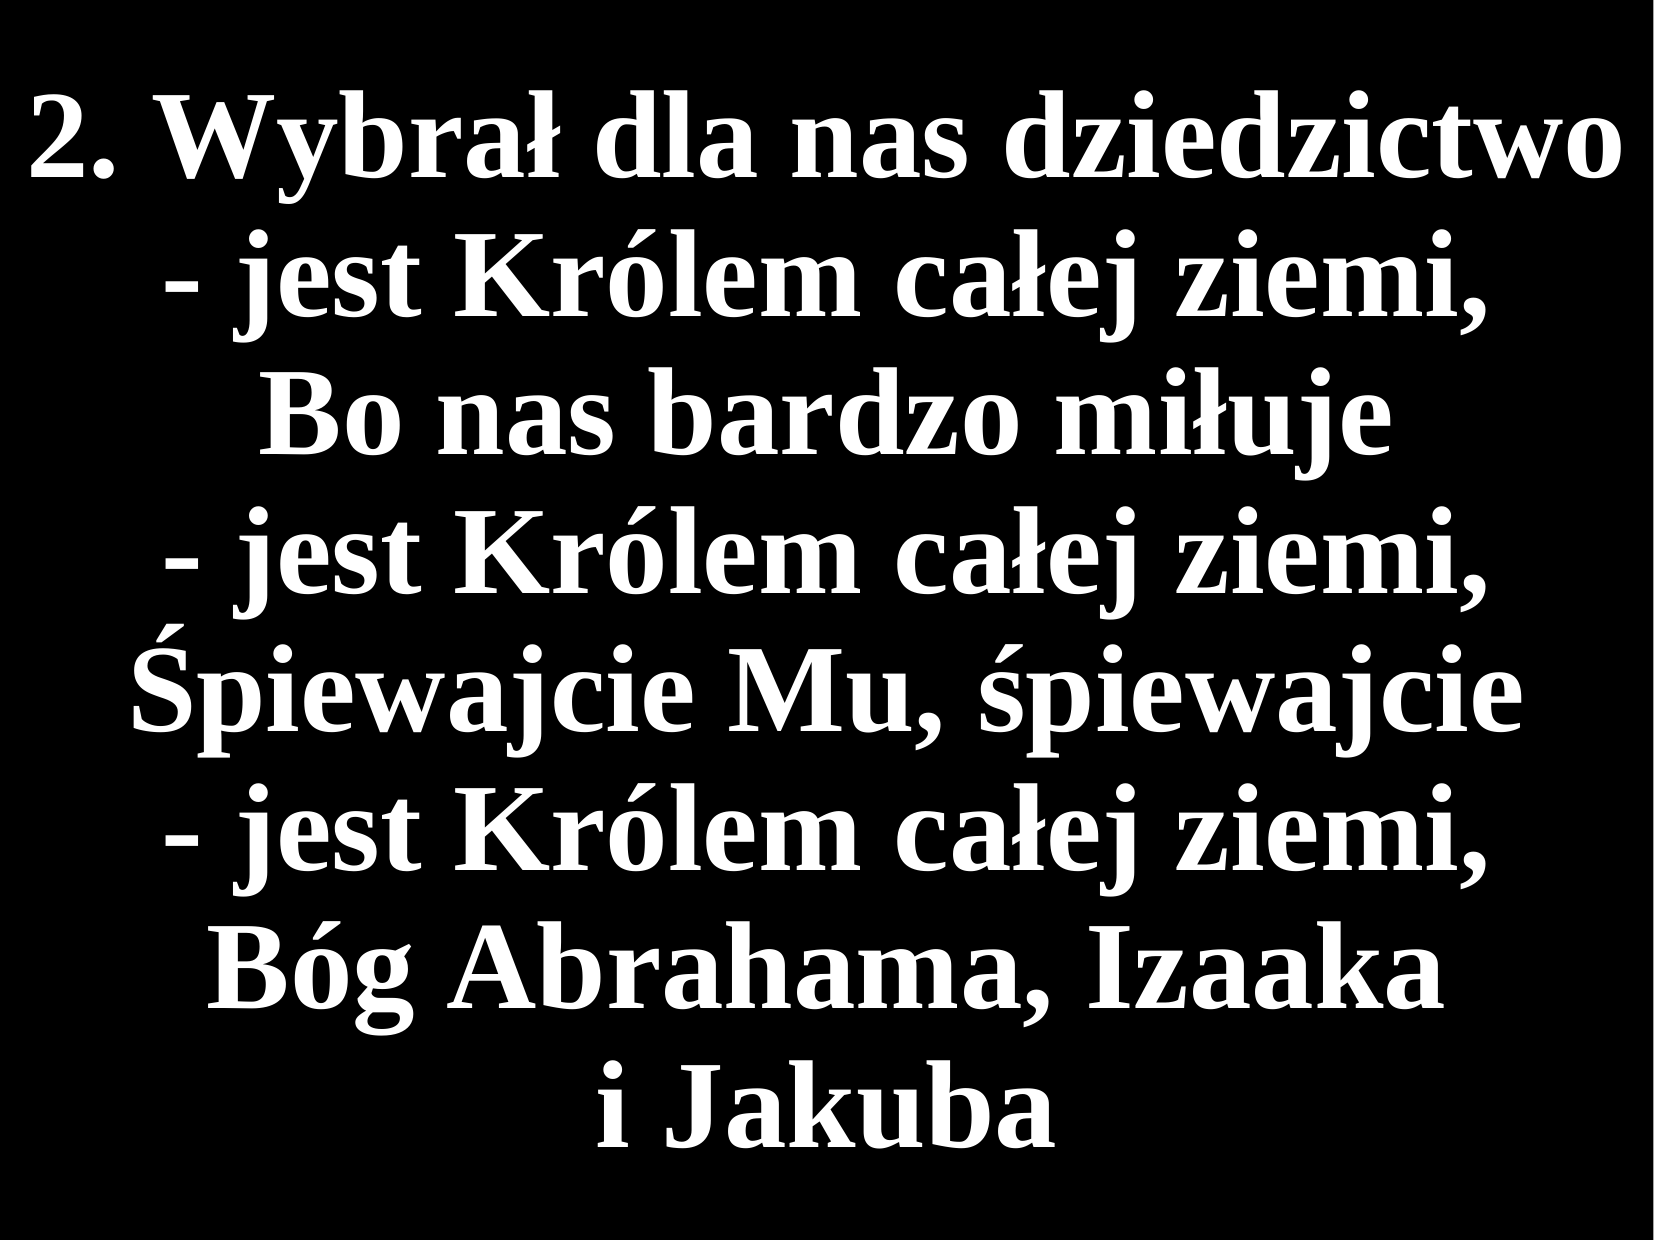

# 2. Wybrał dla nas dziedzictwo - jest Królem całej ziemi, Bo nas bardzo miłuje - jest Królem całej ziemi, Śpiewajcie Mu, śpiewajcie - jest Królem całej ziemi, Bóg Abrahama, Izaaka i Jakuba